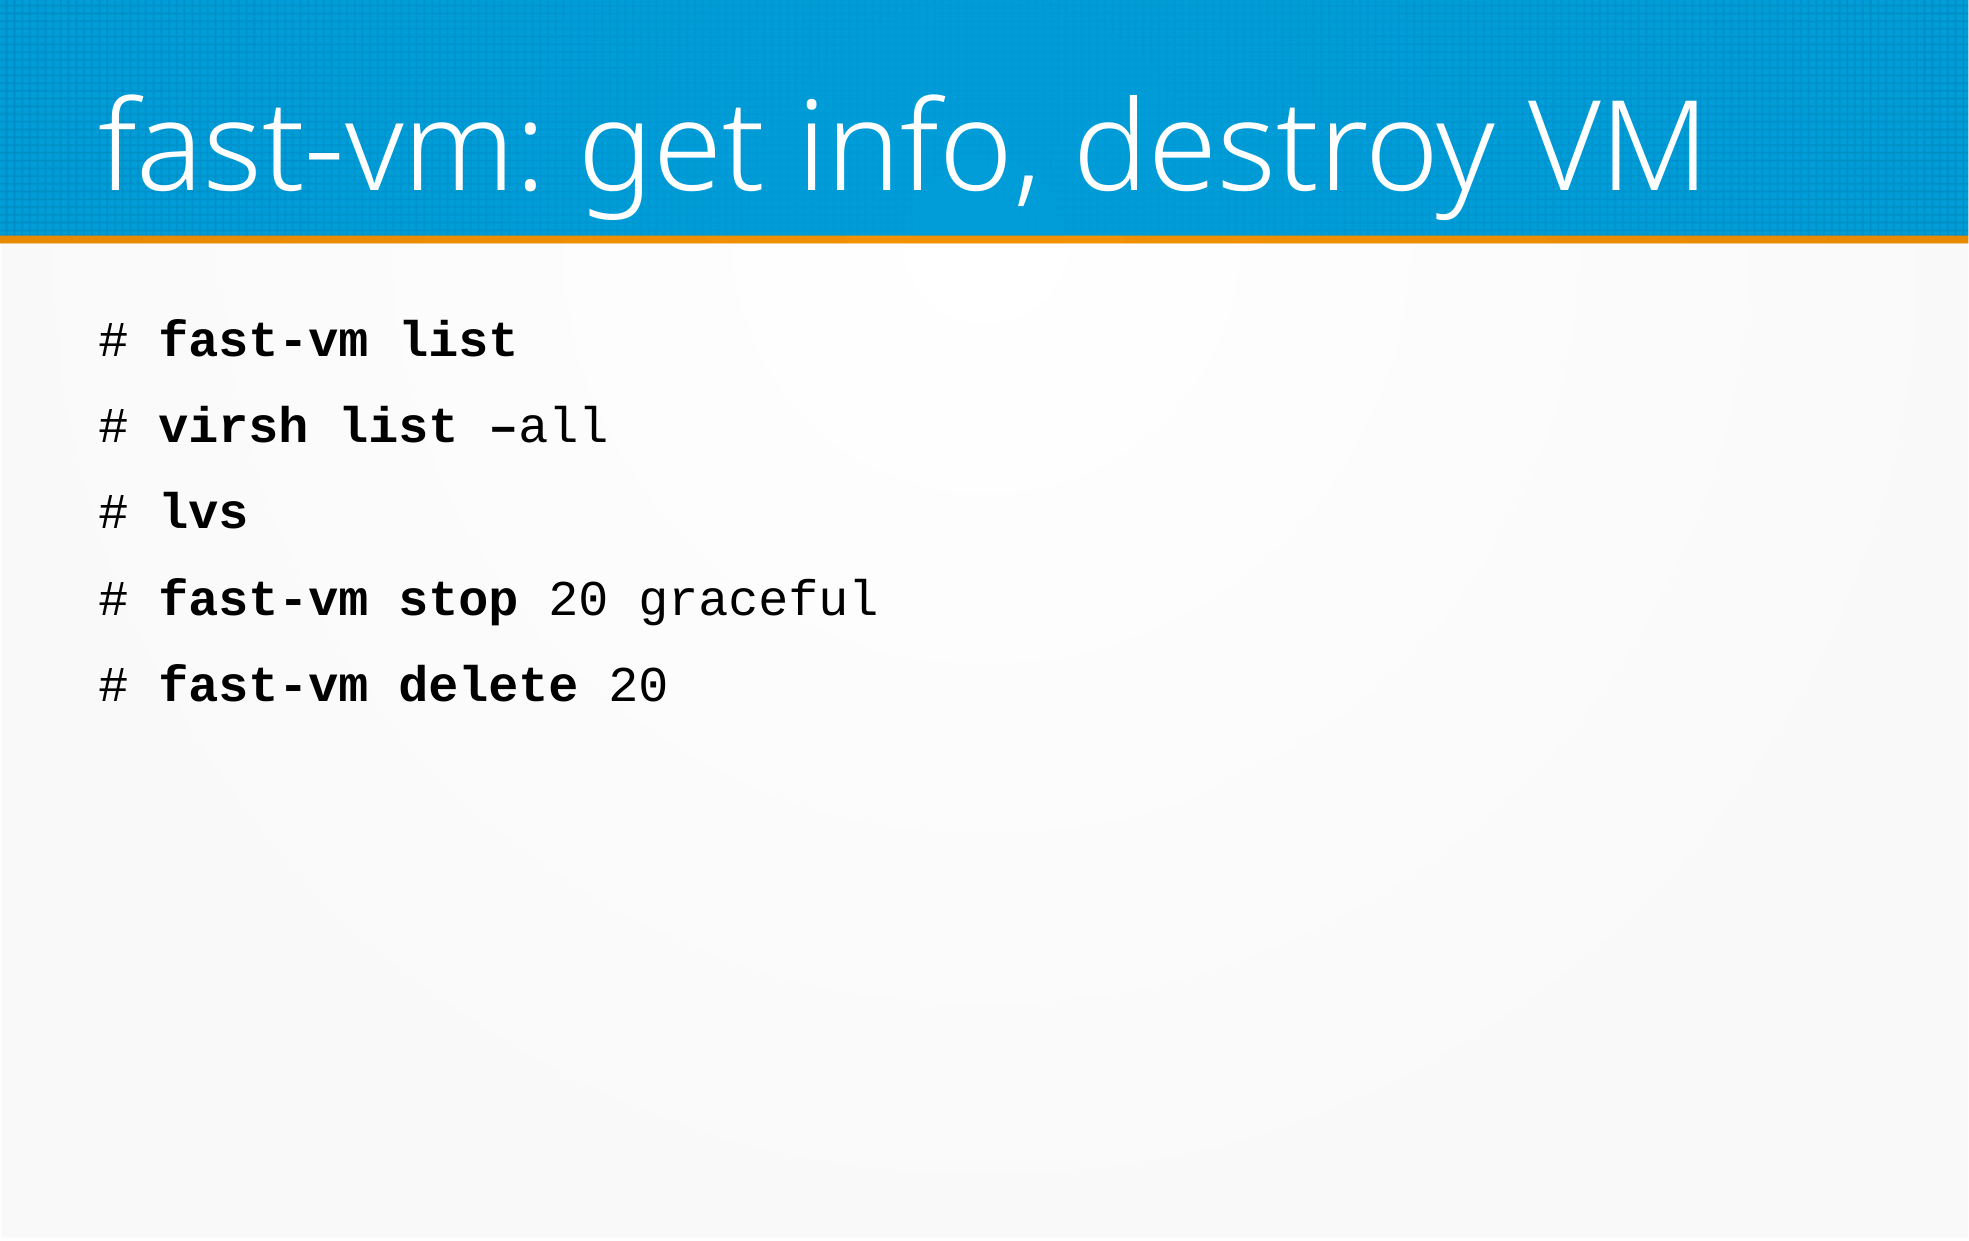

# fast-vm: get info, destroy VM
# fast-vm list
# virsh list –all
# lvs
# fast-vm stop 20 graceful
# fast-vm delete 20